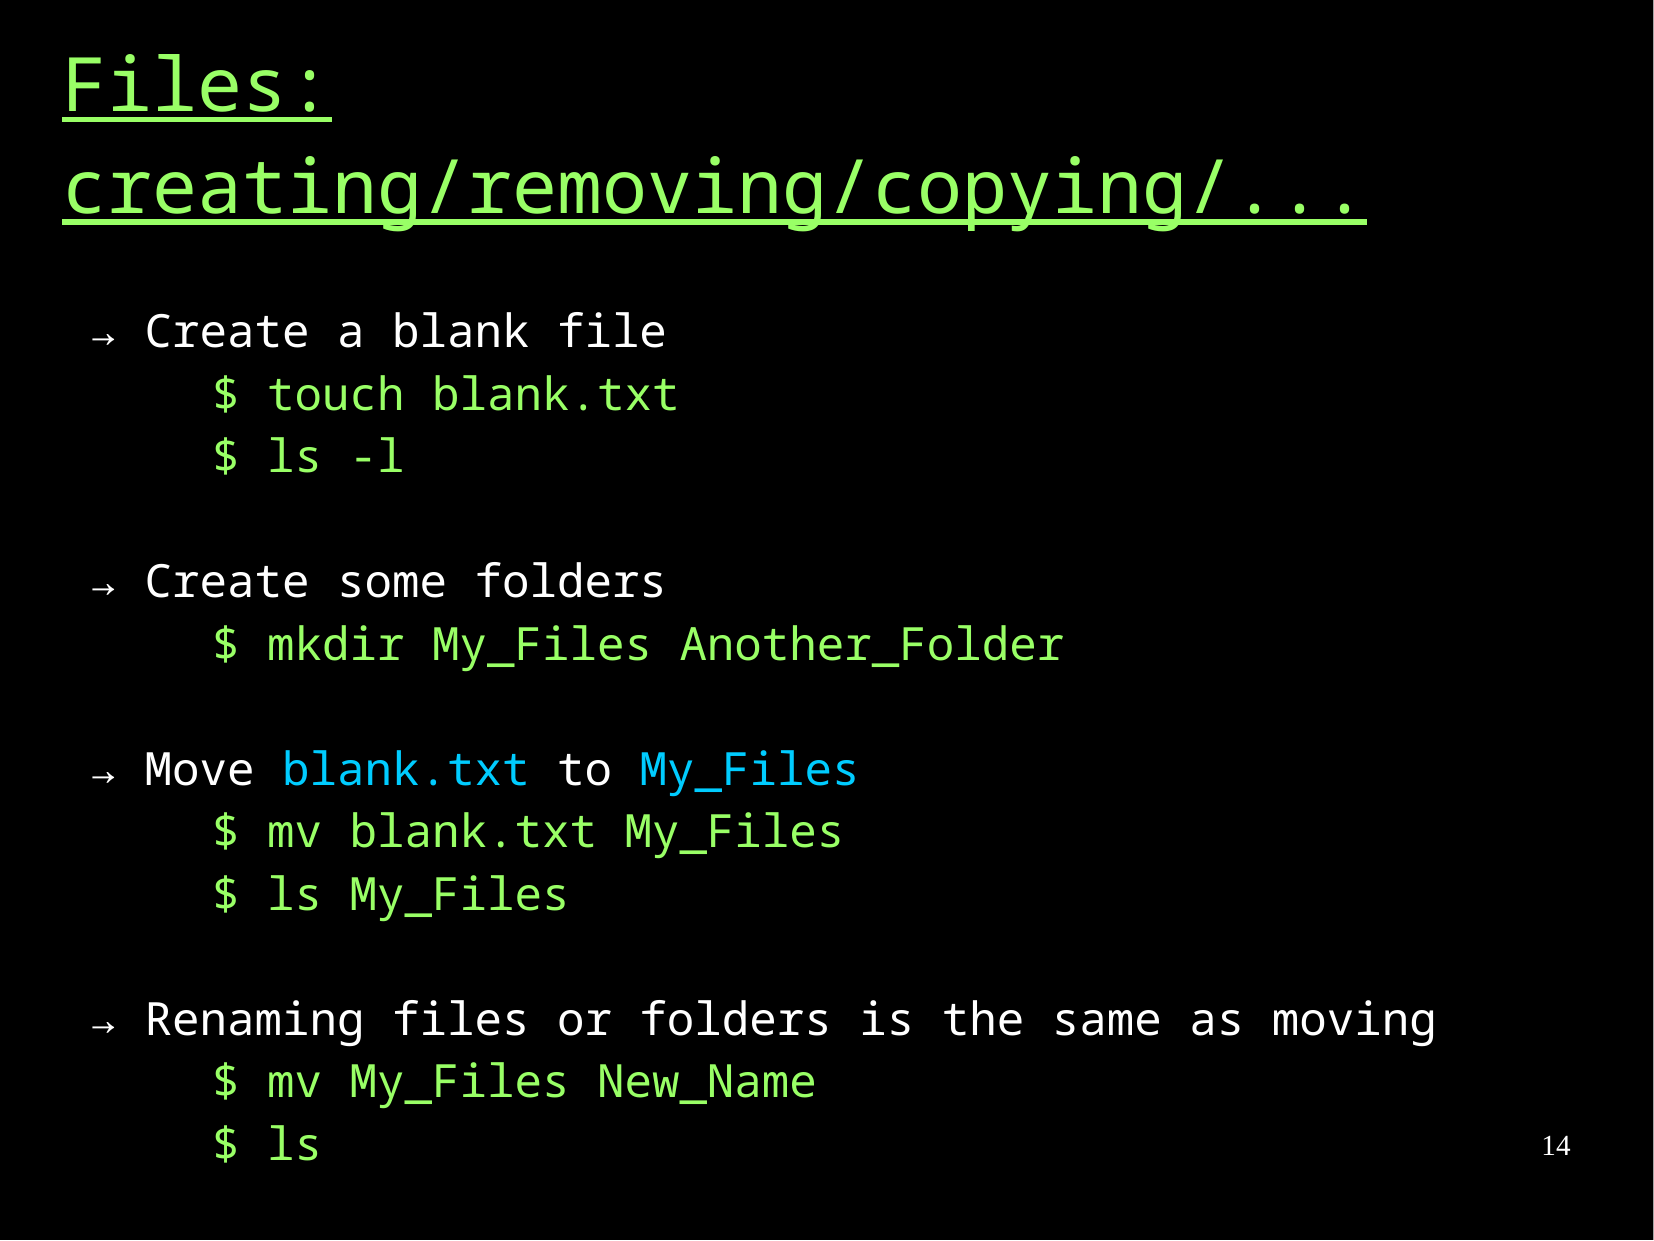

Files: creating/removing/copying/...
 → Create a blank file
		$ touch blank.txt
		$ ls -l
 → Create some folders
		$ mkdir My_Files Another_Folder
 → Move blank.txt to My_Files
		$ mv blank.txt My_Files
		$ ls My_Files
 → Renaming files or folders is the same as moving
		$ mv My_Files New_Name
		$ ls
 → Using relative paths:
		$ cd Another_Folder
		$ mv ../New_Name .
 → Let’s delete all files and folders we have created here
		$ rm <file1> <file2> …
		$ rmdir <dir1> <dir2> …